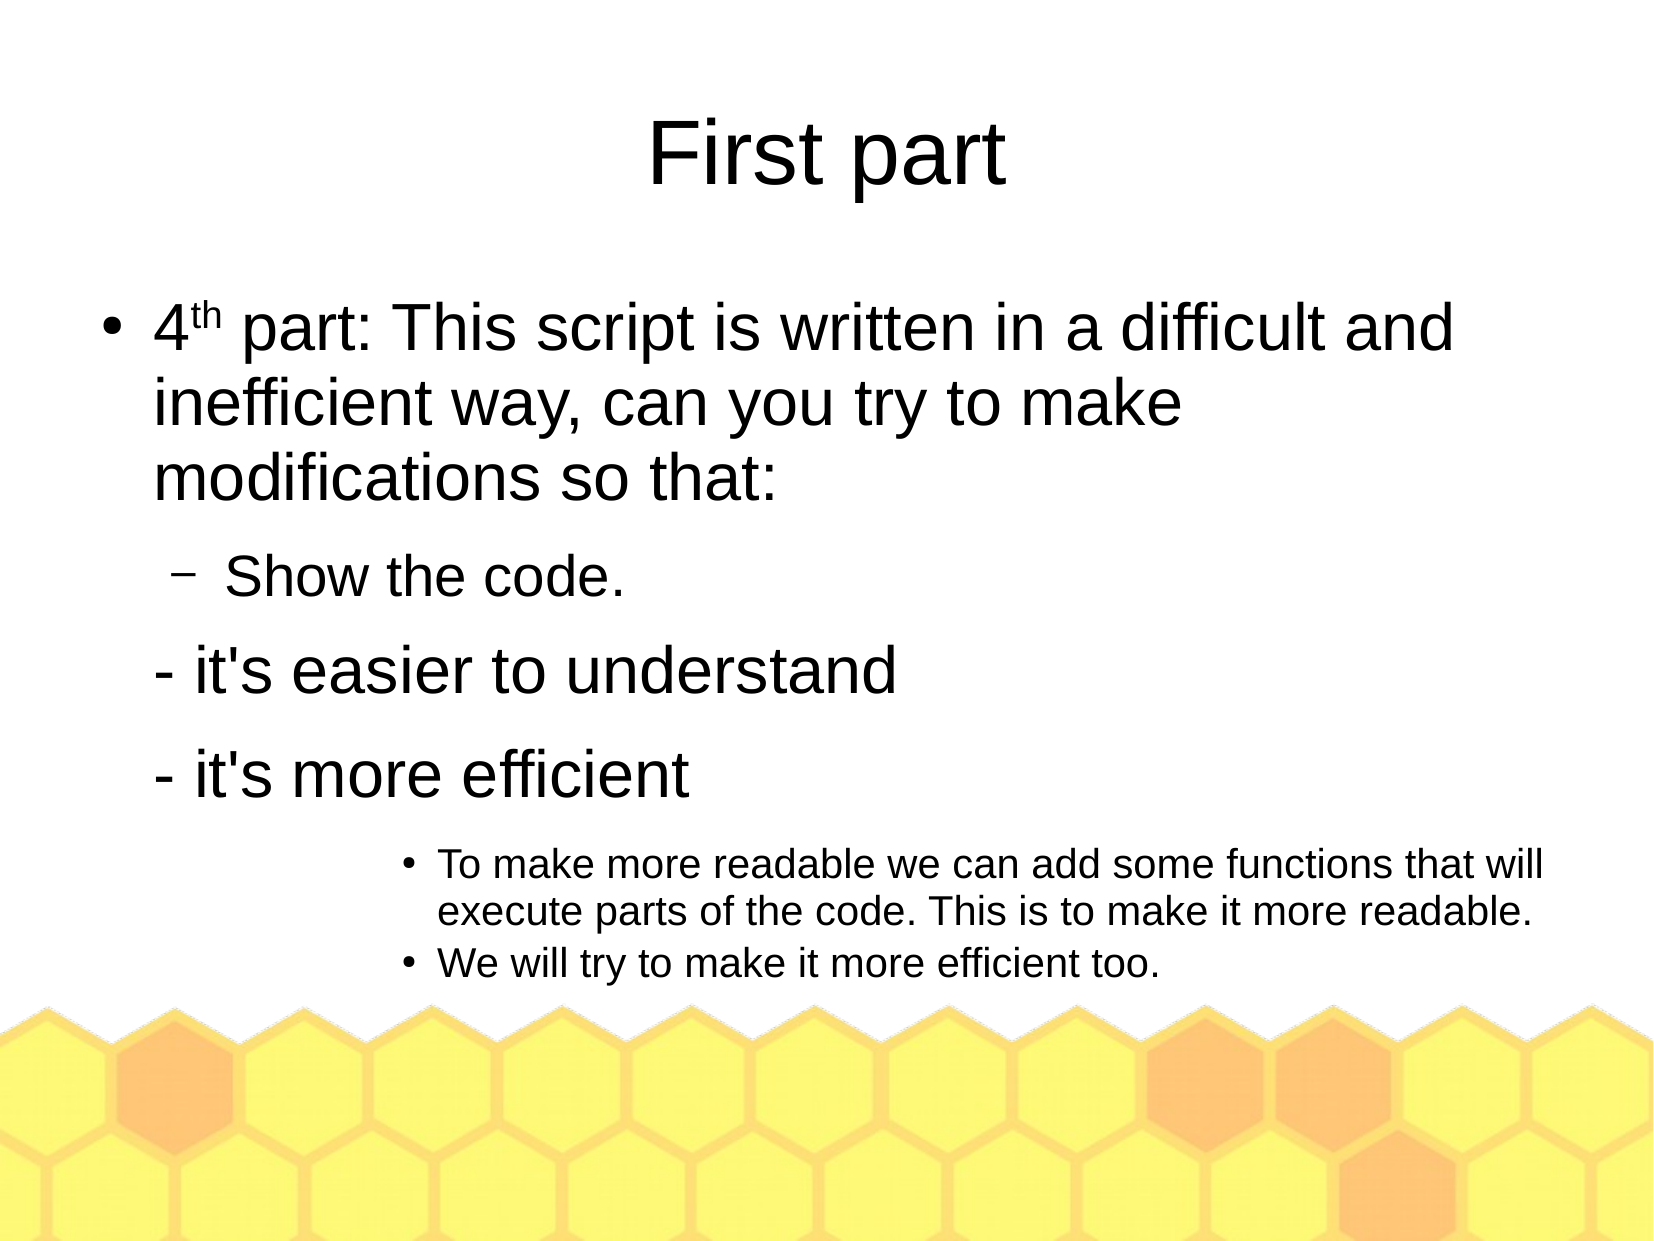

First part
# 4th part: This script is written in a difficult and inefficient way, can you try to make modifications so that:
Show the code.
- it's easier to understand
- it's more efficient
To make more readable we can add some functions that will execute parts of the code. This is to make it more readable.
We will try to make it more efficient too.